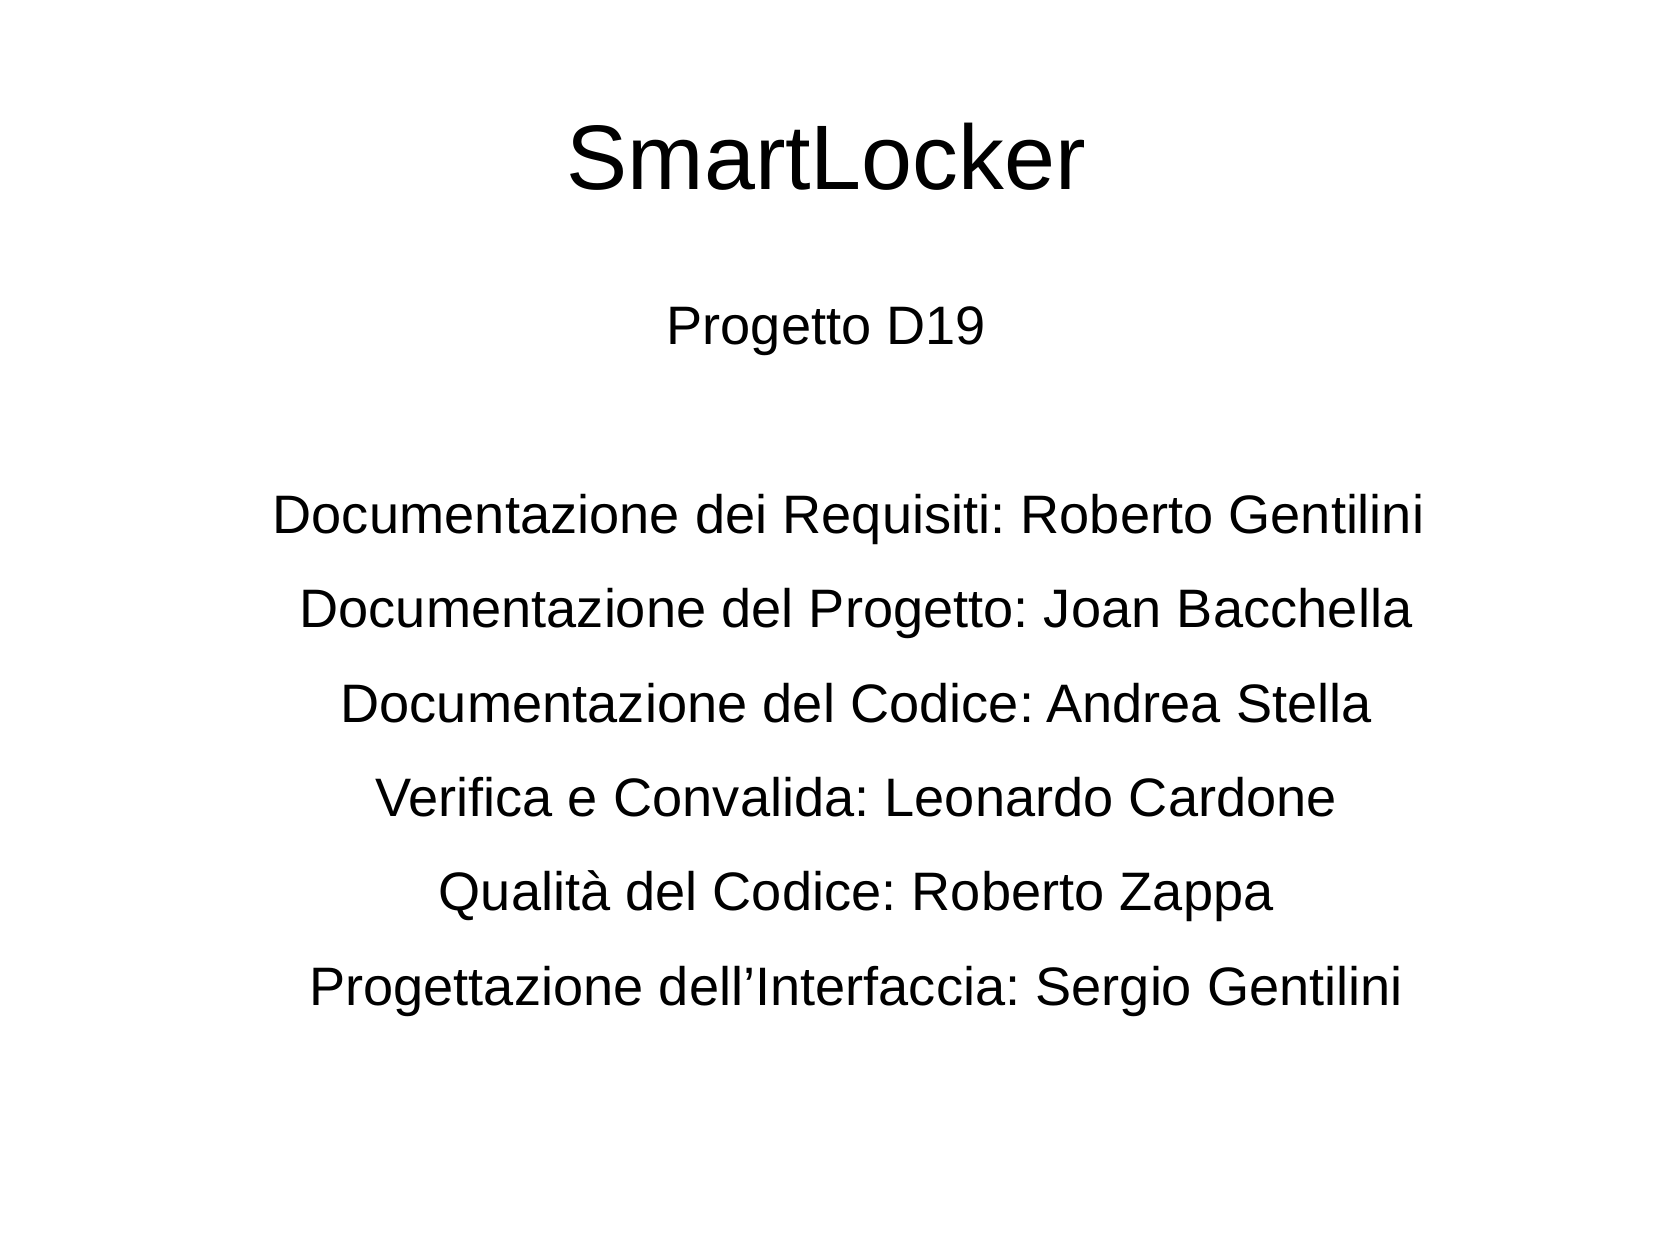

# SmartLocker
Progetto D19
 Documentazione dei Requisiti: Roberto Gentilini
 Documentazione del Progetto: Joan Bacchella
 Documentazione del Codice: Andrea Stella
 Verifica e Convalida: Leonardo Cardone
 Qualità del Codice: Roberto Zappa
 Progettazione dell’Interfaccia: Sergio Gentilini